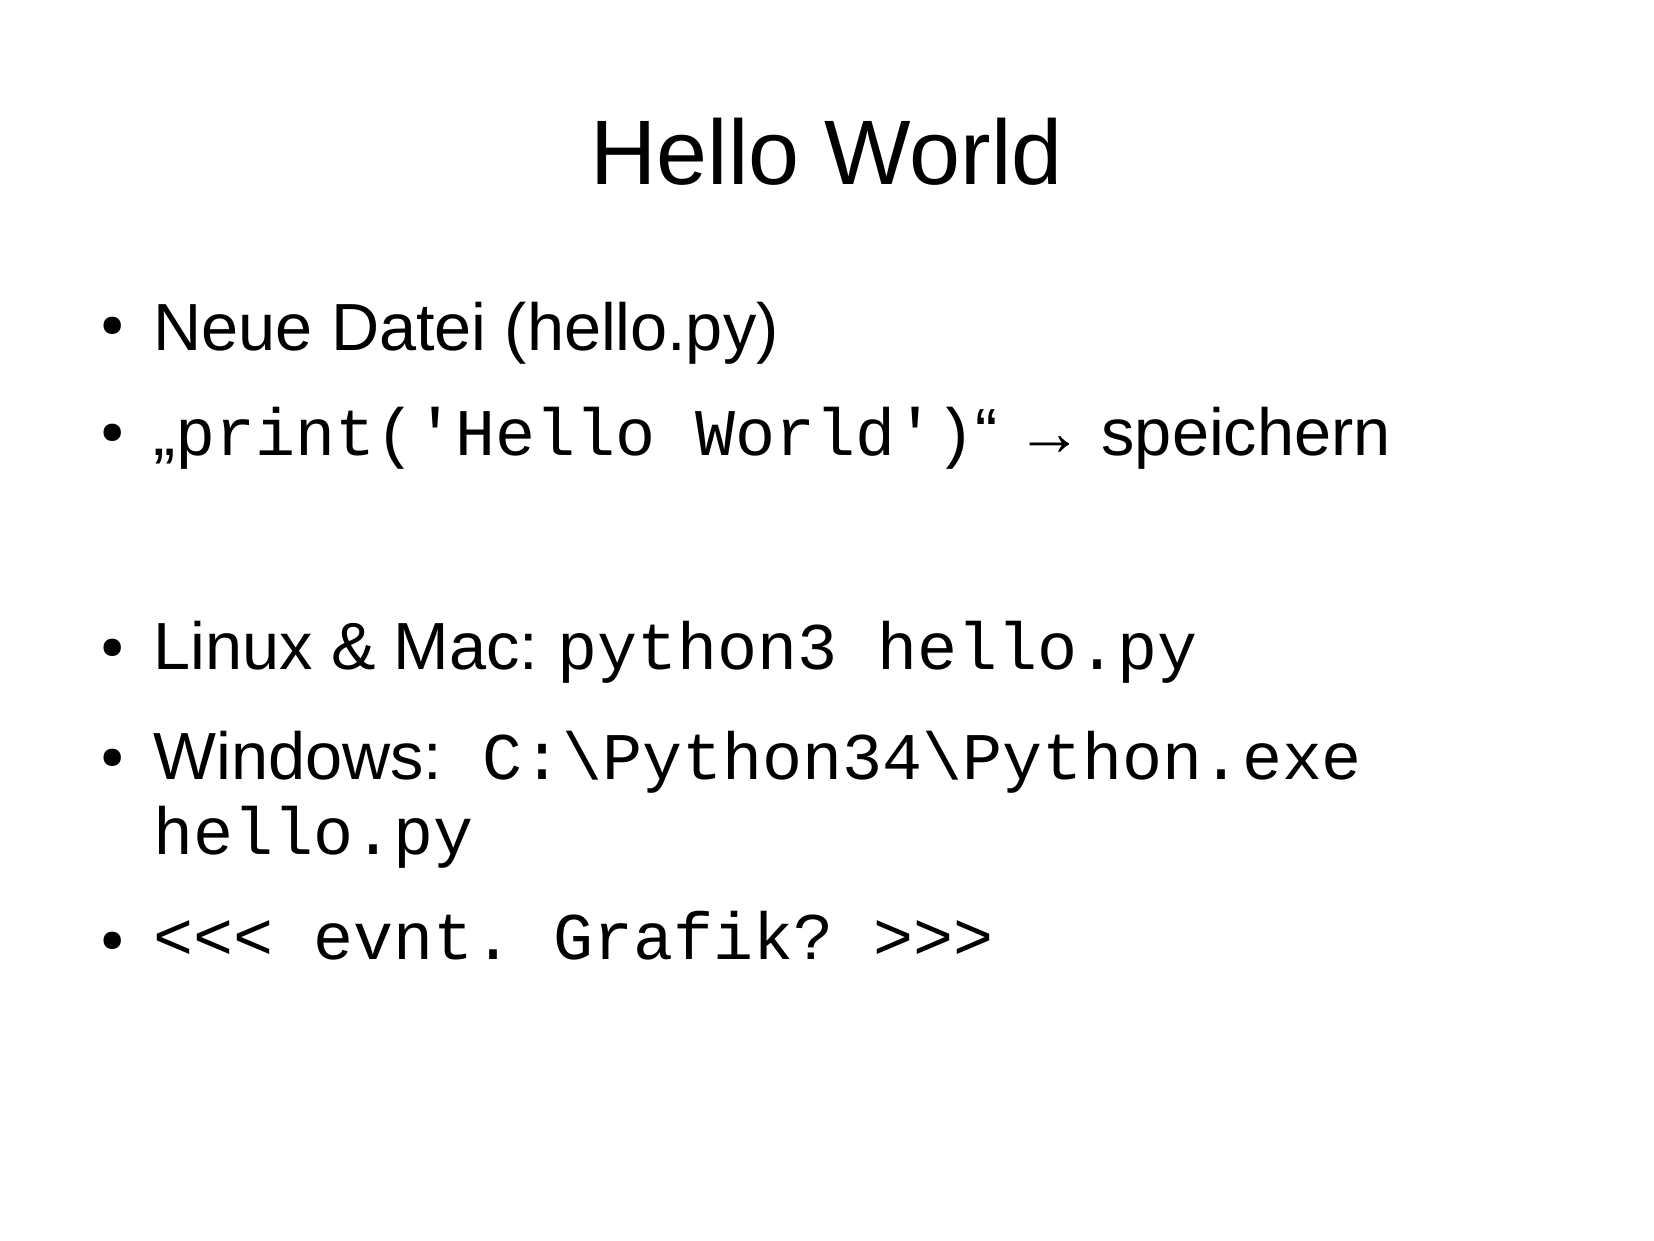

# Hello World
Neue Datei (hello.py)
„print('Hello World')“ → speichern
Linux & Mac: python3 hello.py
Windows: C:\Python34\Python.exe hello.py
<<< evnt. Grafik? >>>